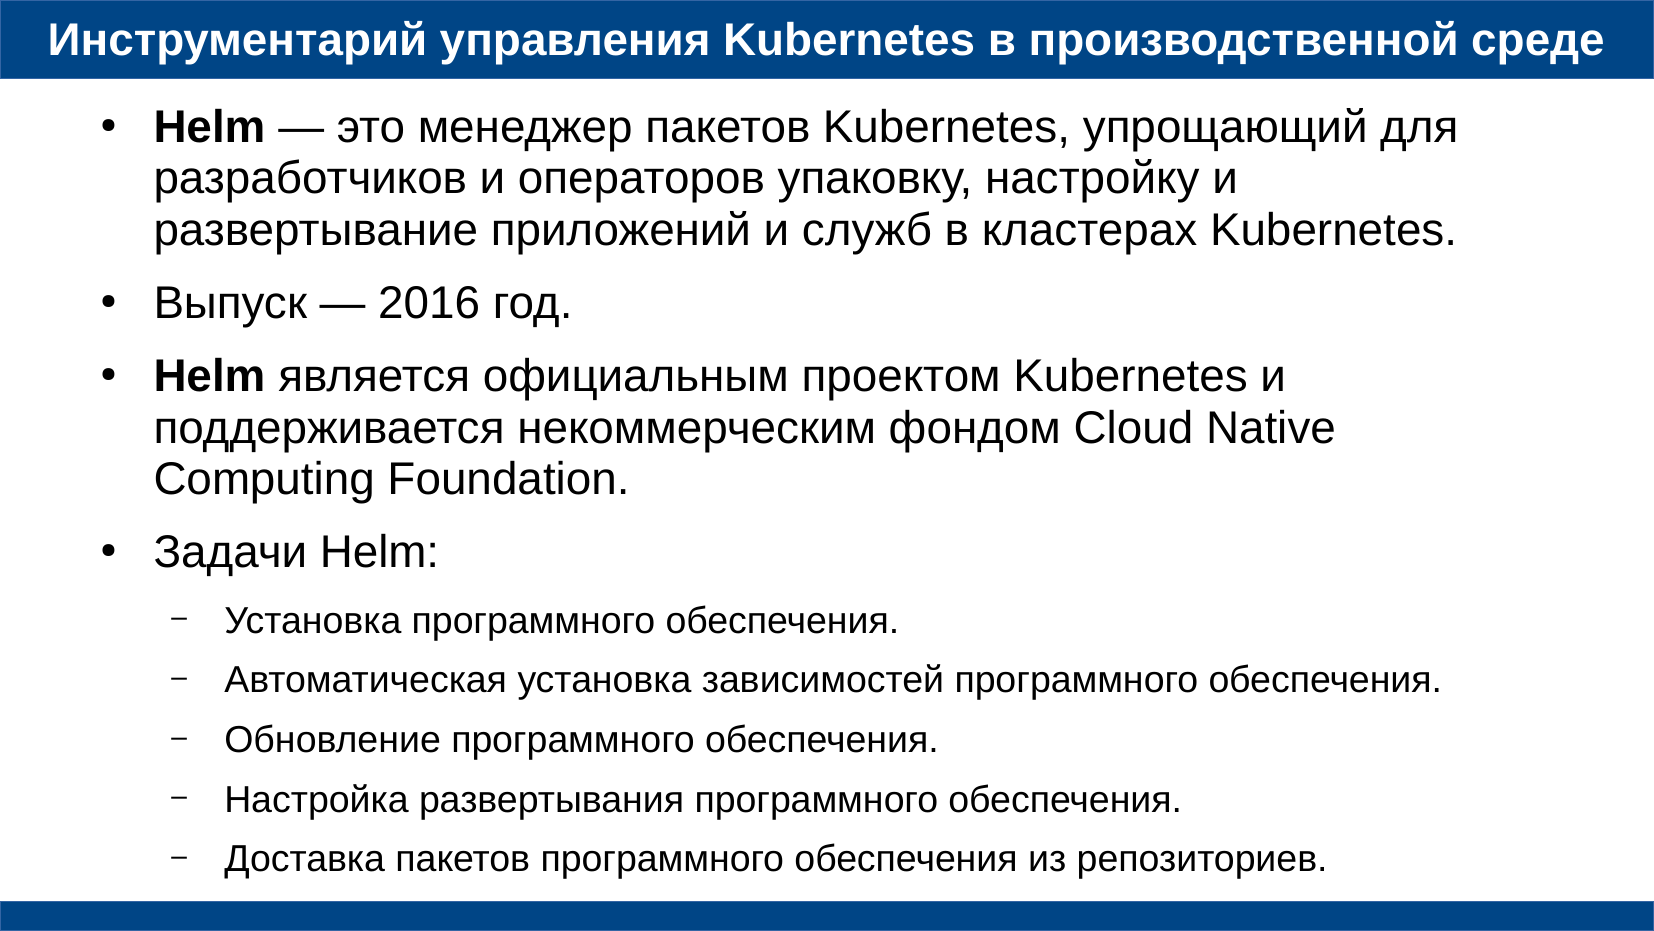

# Инструментарий управления Kubernetes в производственной среде
Helm — это менеджер пакетов Kubernetes, упрощающий для разработчиков и операторов упаковку, настройку и развертывание приложений и служб в кластерах Kubernetes.
Выпуск — 2016 год.
Helm является официальным проектом Kubernetes и поддерживается некоммерческим фондом Cloud Native Computing Foundation.
Задачи Helm:
Установка программного обеспечения.
Автоматическая установка зависимостей программного обеспечения.
Обновление программного обеспечения.
Настройка развертывания программного обеспечения.
Доставка пакетов программного обеспечения из репозиториев.